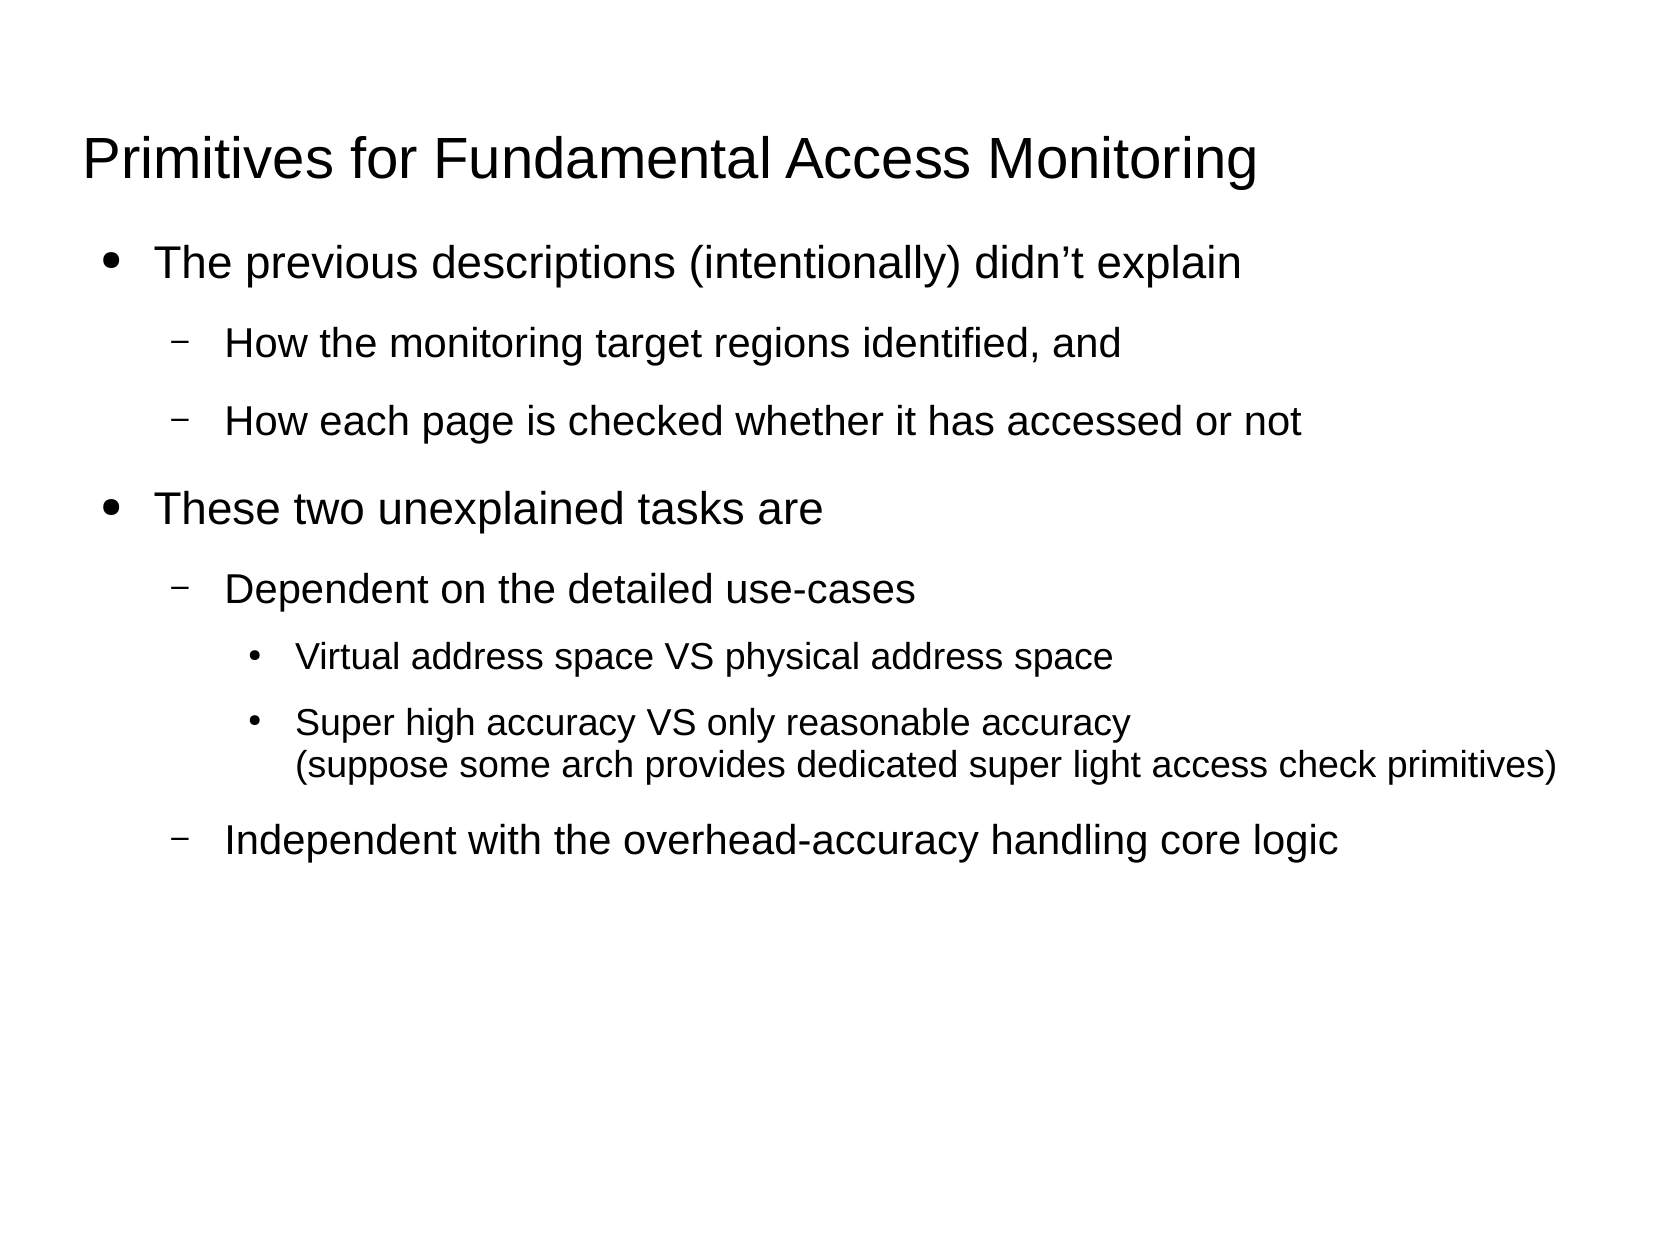

# Primitives for Fundamental Access Monitoring
The previous descriptions (intentionally) didn’t explain
How the monitoring target regions identified, and
How each page is checked whether it has accessed or not
These two unexplained tasks are
Dependent on the detailed use-cases
Virtual address space VS physical address space
Super high accuracy VS only reasonable accuracy
(suppose some arch provides dedicated super light access check primitives)
Independent with the overhead-accuracy handling core logic